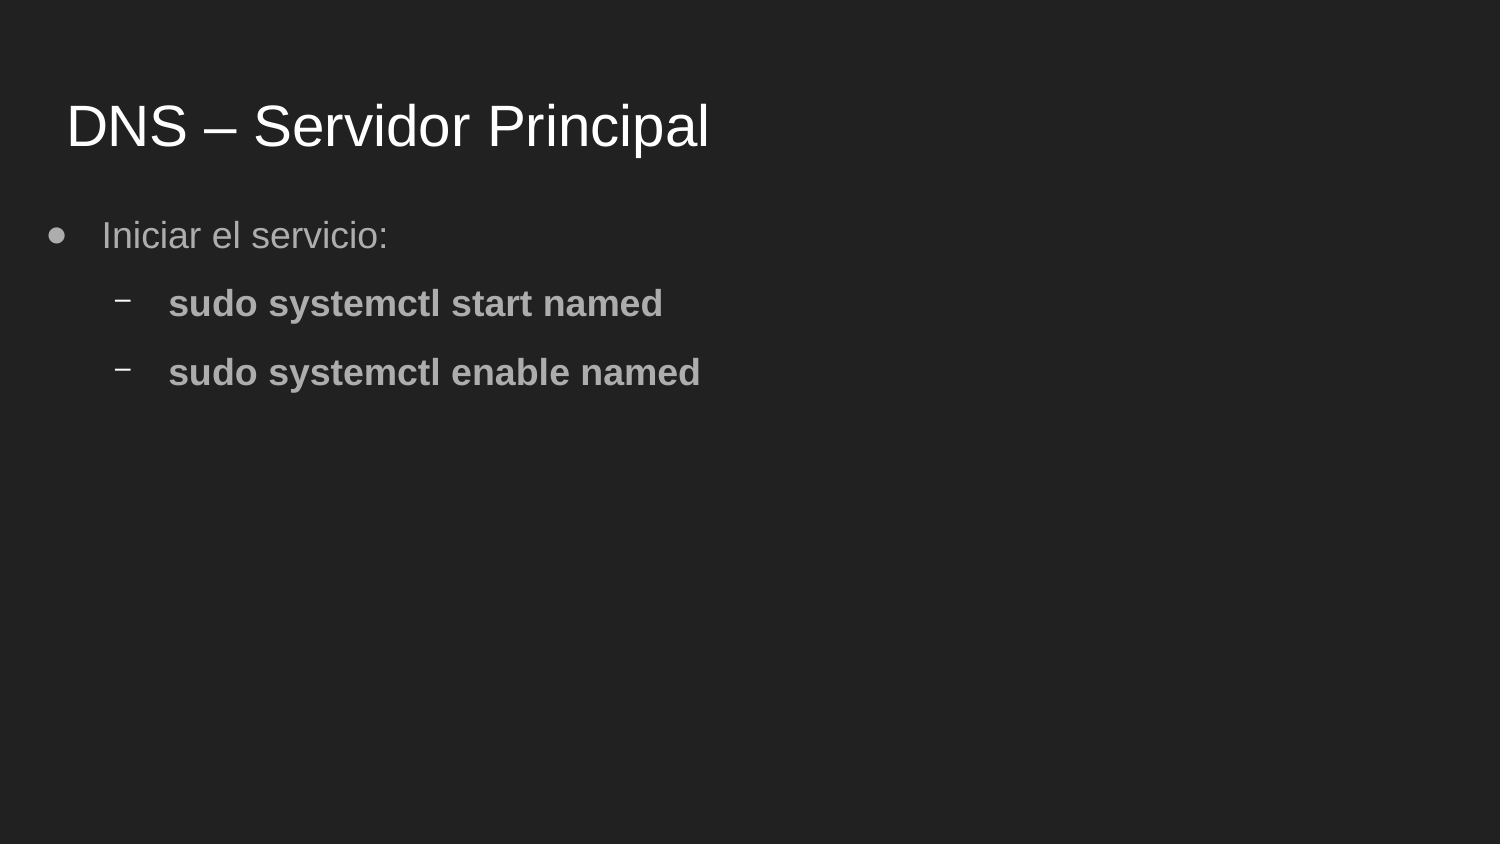

# DNS – Servidor Principal
Iniciar el servicio:
sudo systemctl start named
sudo systemctl enable named